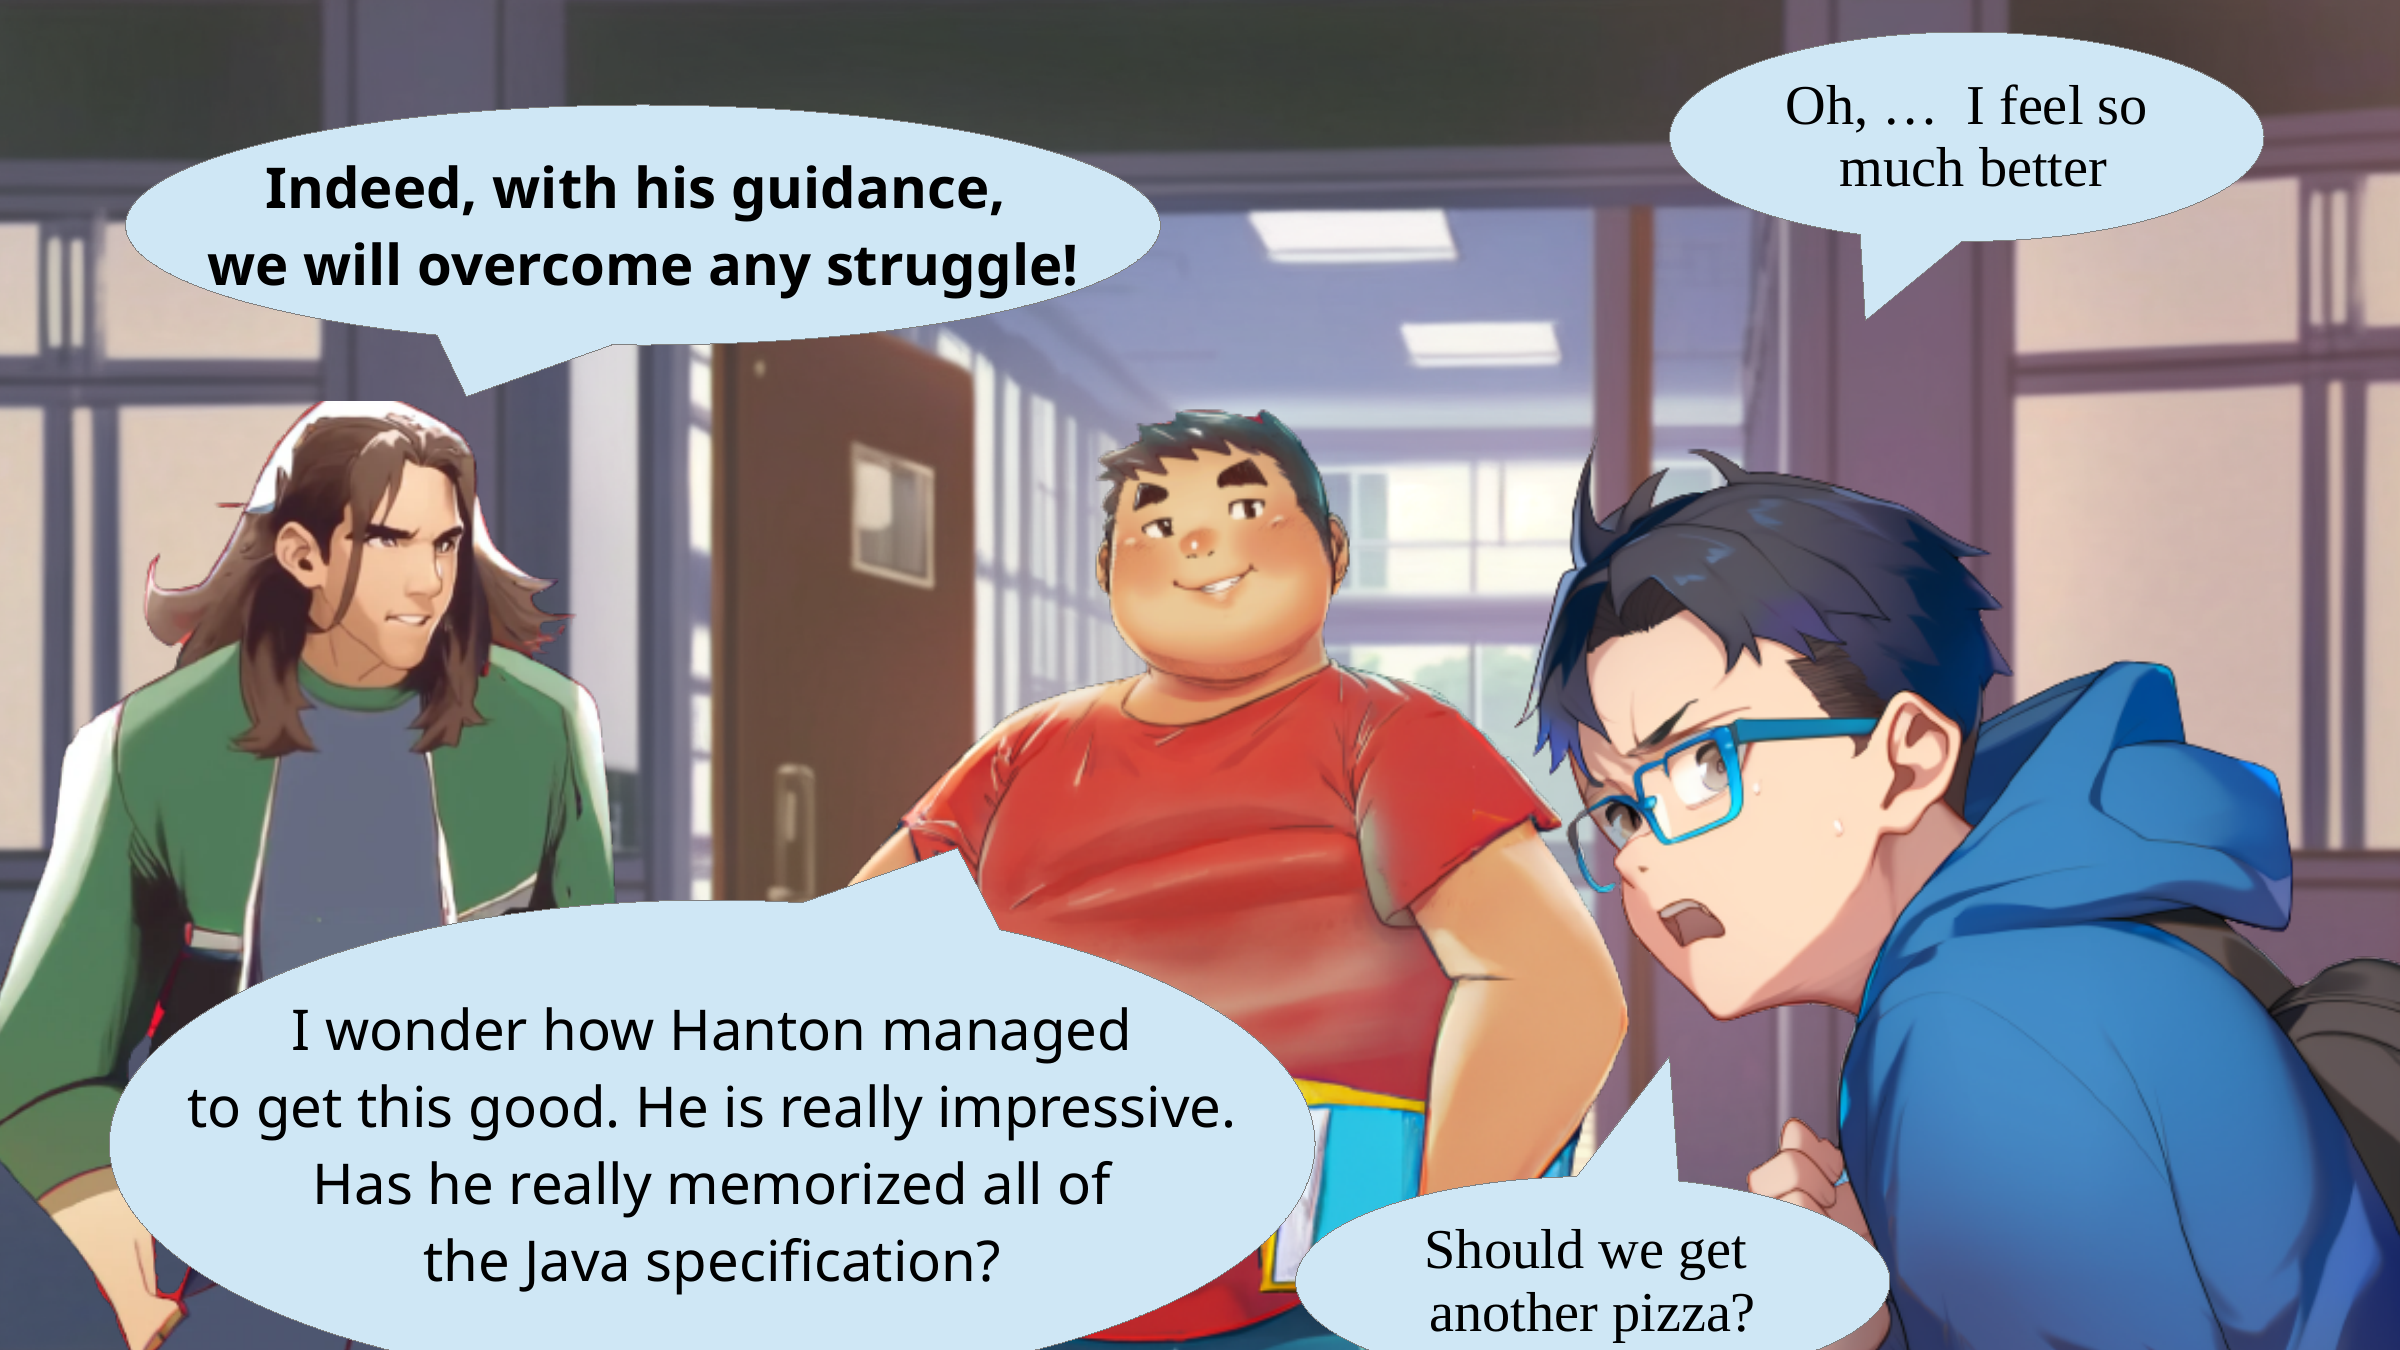

Oh, … I feel so
 much better
Indeed, with his guidance,
we will overcome any struggle!
I wonder how Hanton managed
to get this good. He is really impressive.
Has he really memorized all of
the Java specification?
Should we get
another pizza?